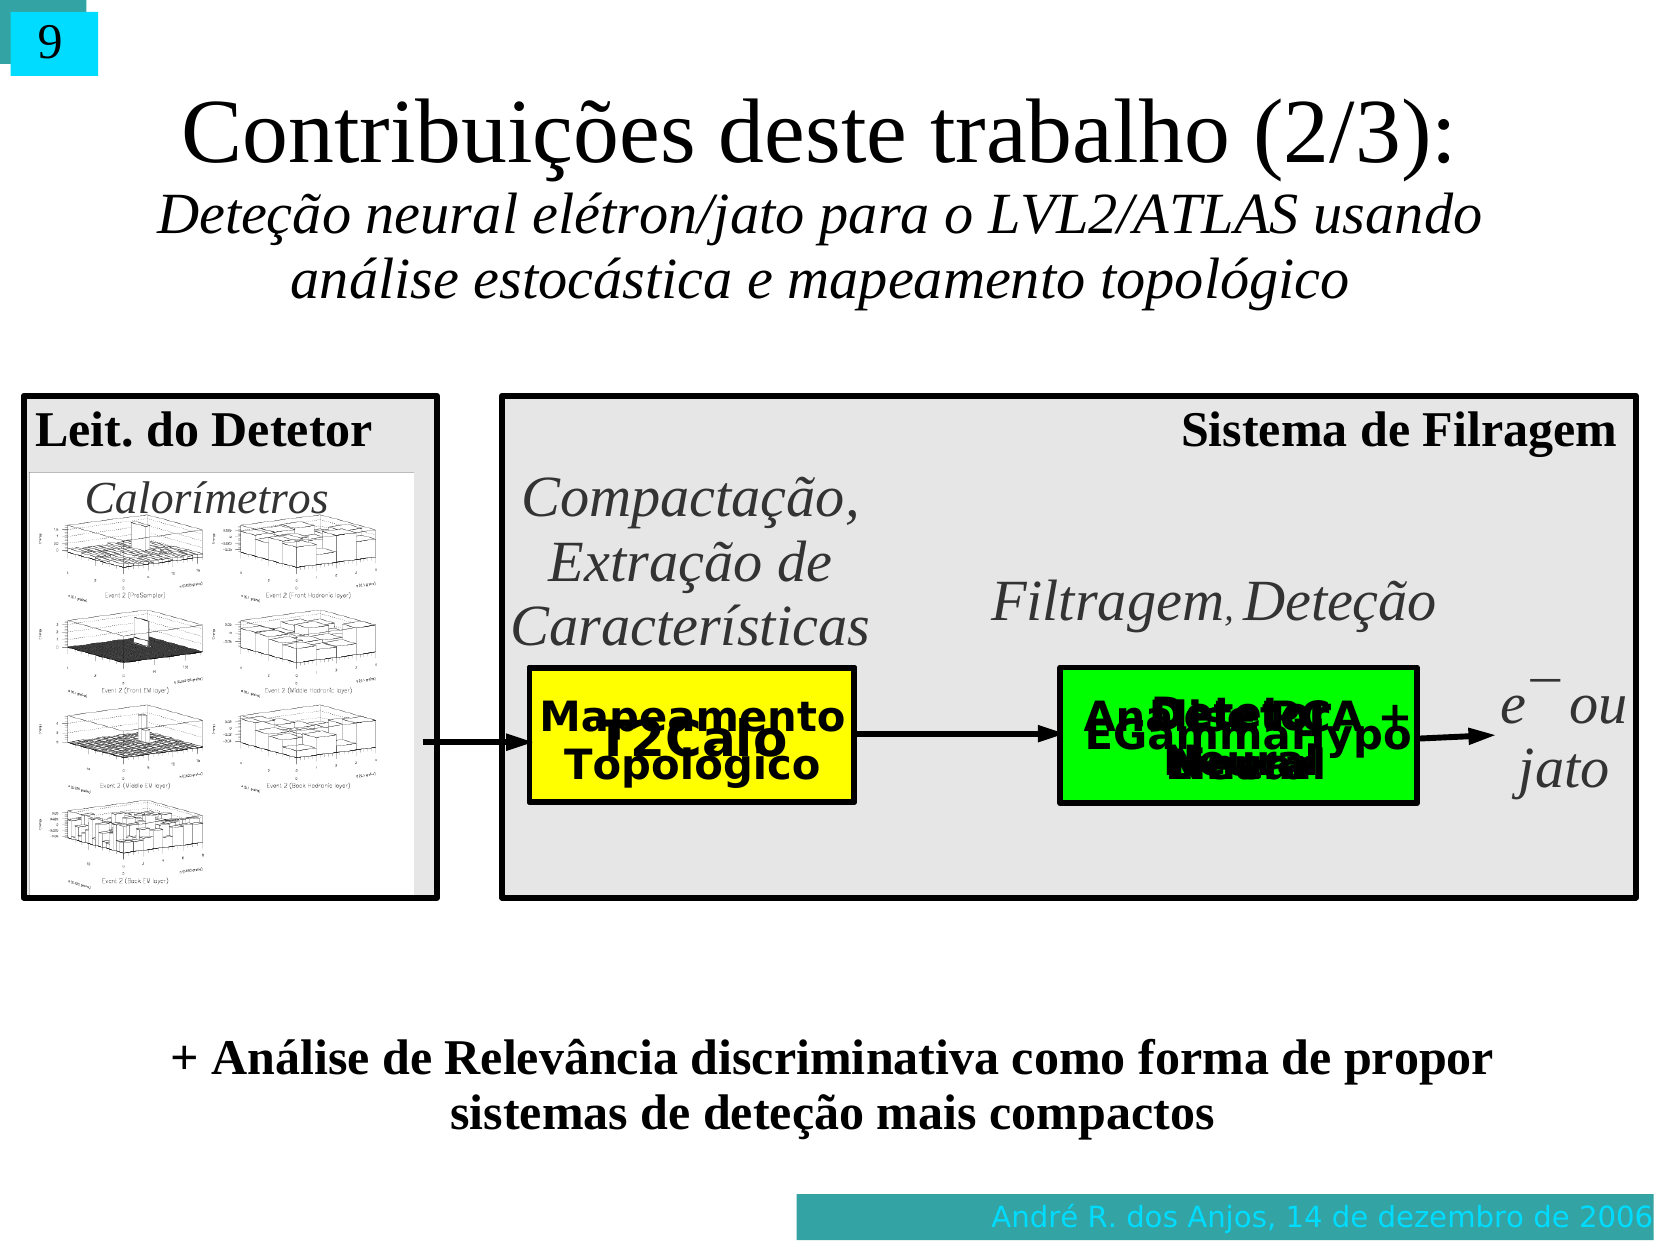

# Contribuições deste trabalho (2/3): Deteção neural elétron/jato para o LVL2/ATLAS usando análise estocástica e mapeamento topológico
Sistema de Filragem
Leit. do Detetor
Compactação,
Extração de Características
Calorímetros
Filtragem, Deteção
Extração de
Características
e¯ ou
jato
Detetor
Neural
Detetor
Linear
Mapeamento
Topológico
Análise PCA +
Neural
T2Calo
EGammaHypo
+ Análise de Relevância discriminativa como forma de propor sistemas de deteção mais compactos